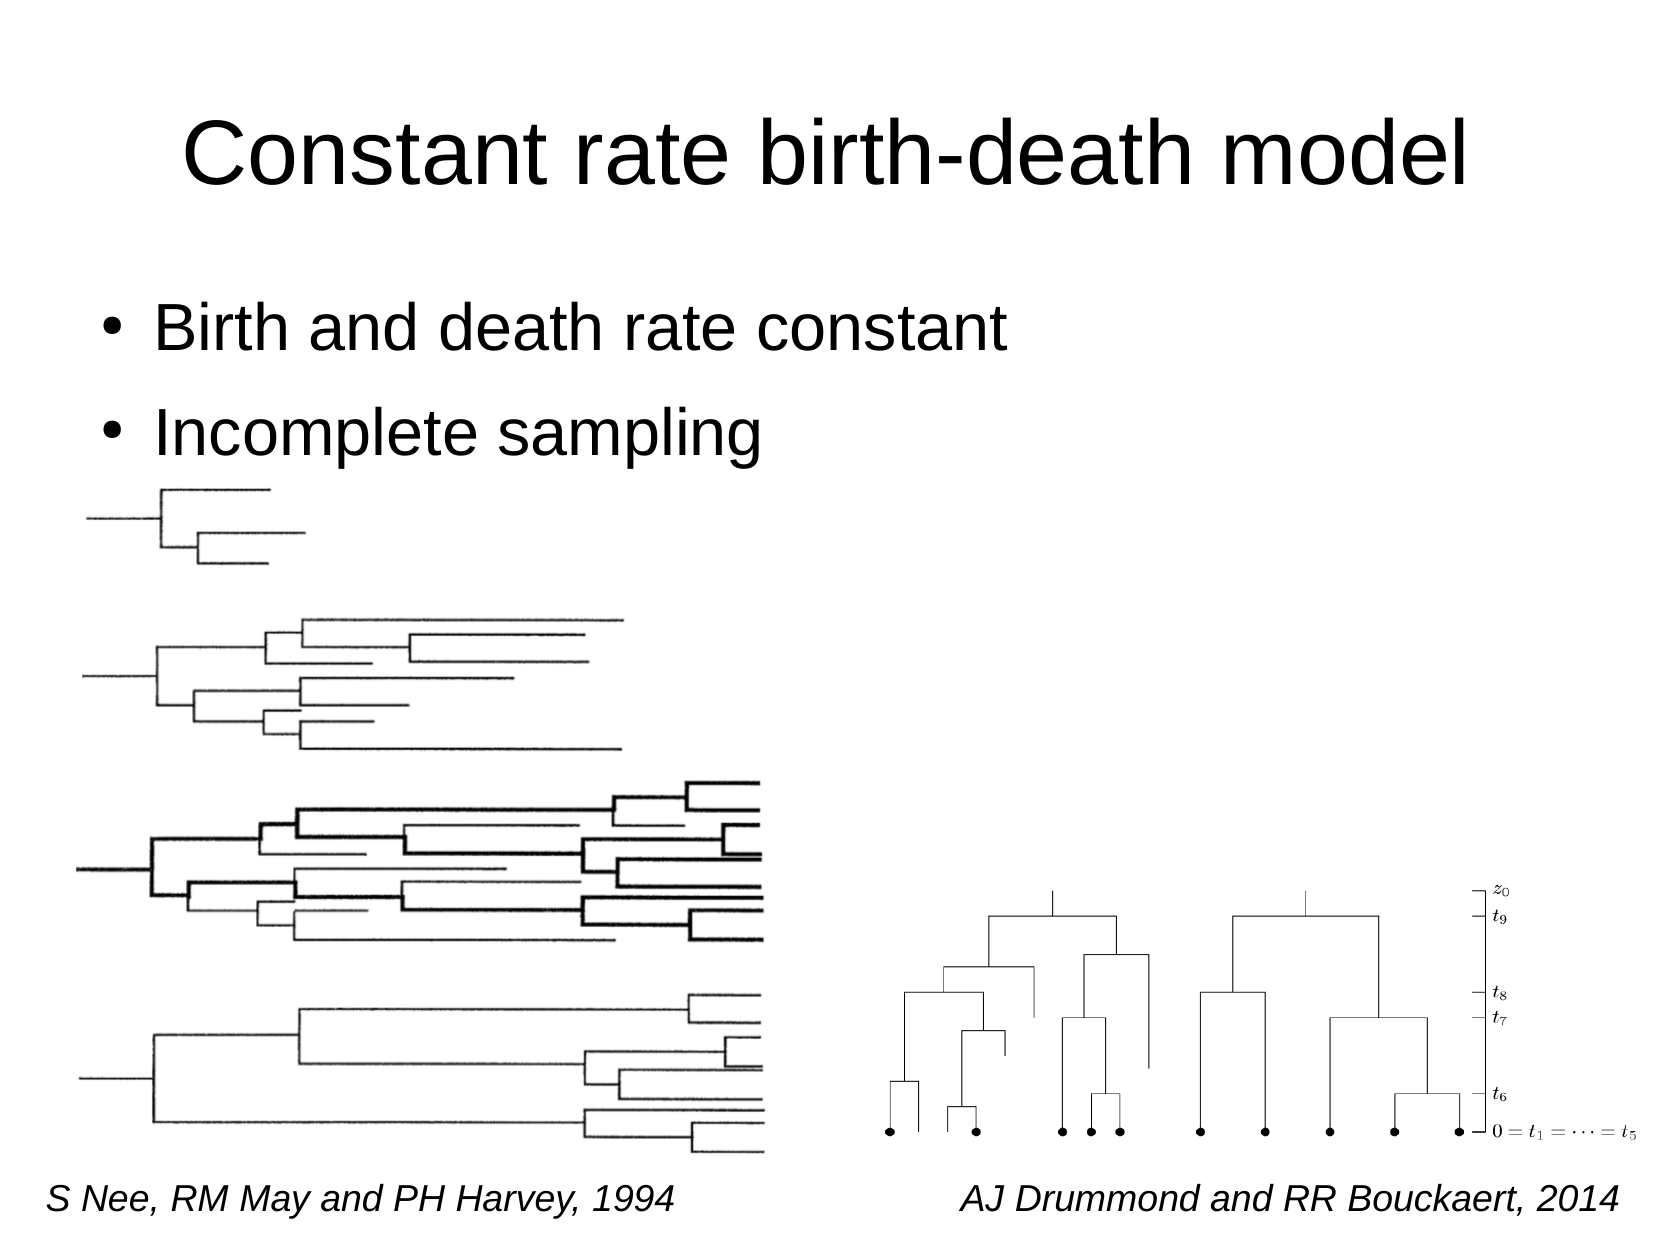

# Constant rate birth-death model
Birth and death rate constant
Incomplete sampling
S Nee, RM May and PH Harvey, 1994
AJ Drummond and RR Bouckaert, 2014